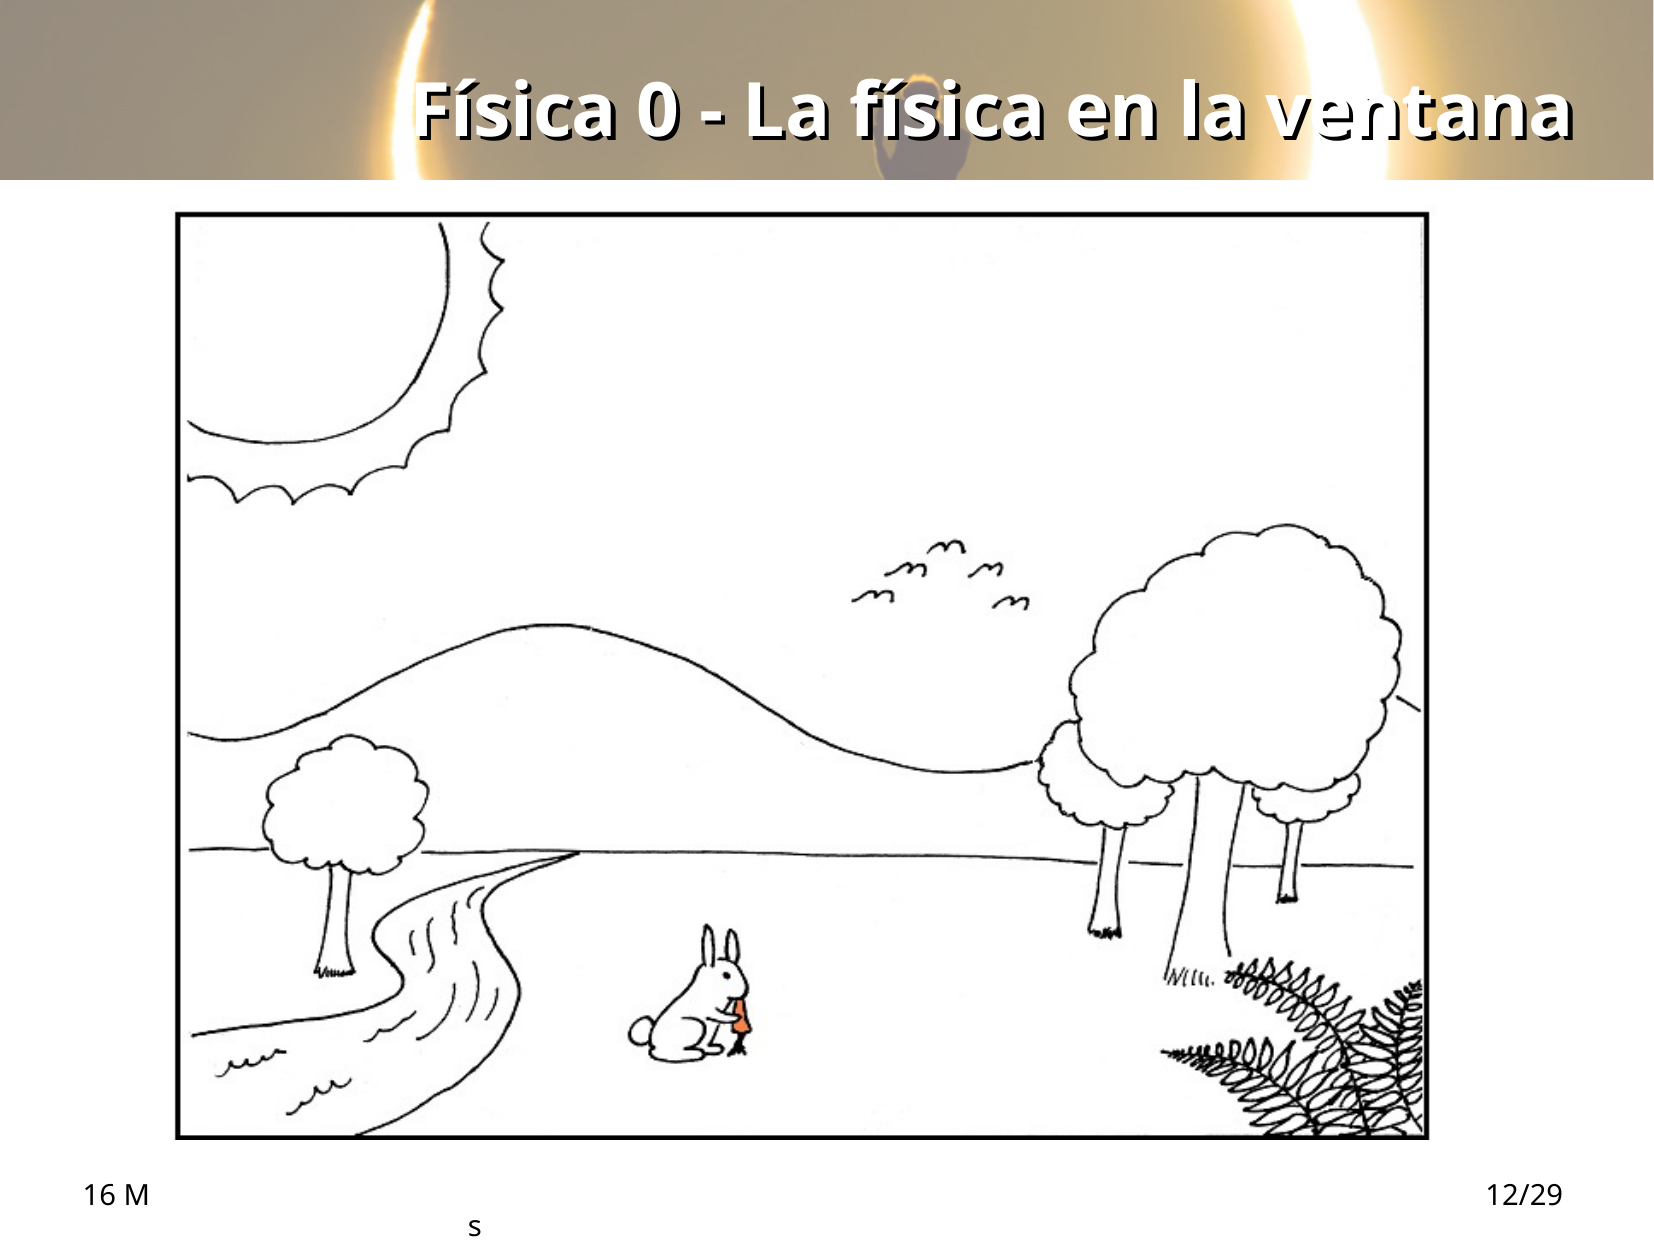

# Física 0 - La física en la ventana
16 May 2013
L. Nuñez - H. Asorey - Fisica Para Todos
12